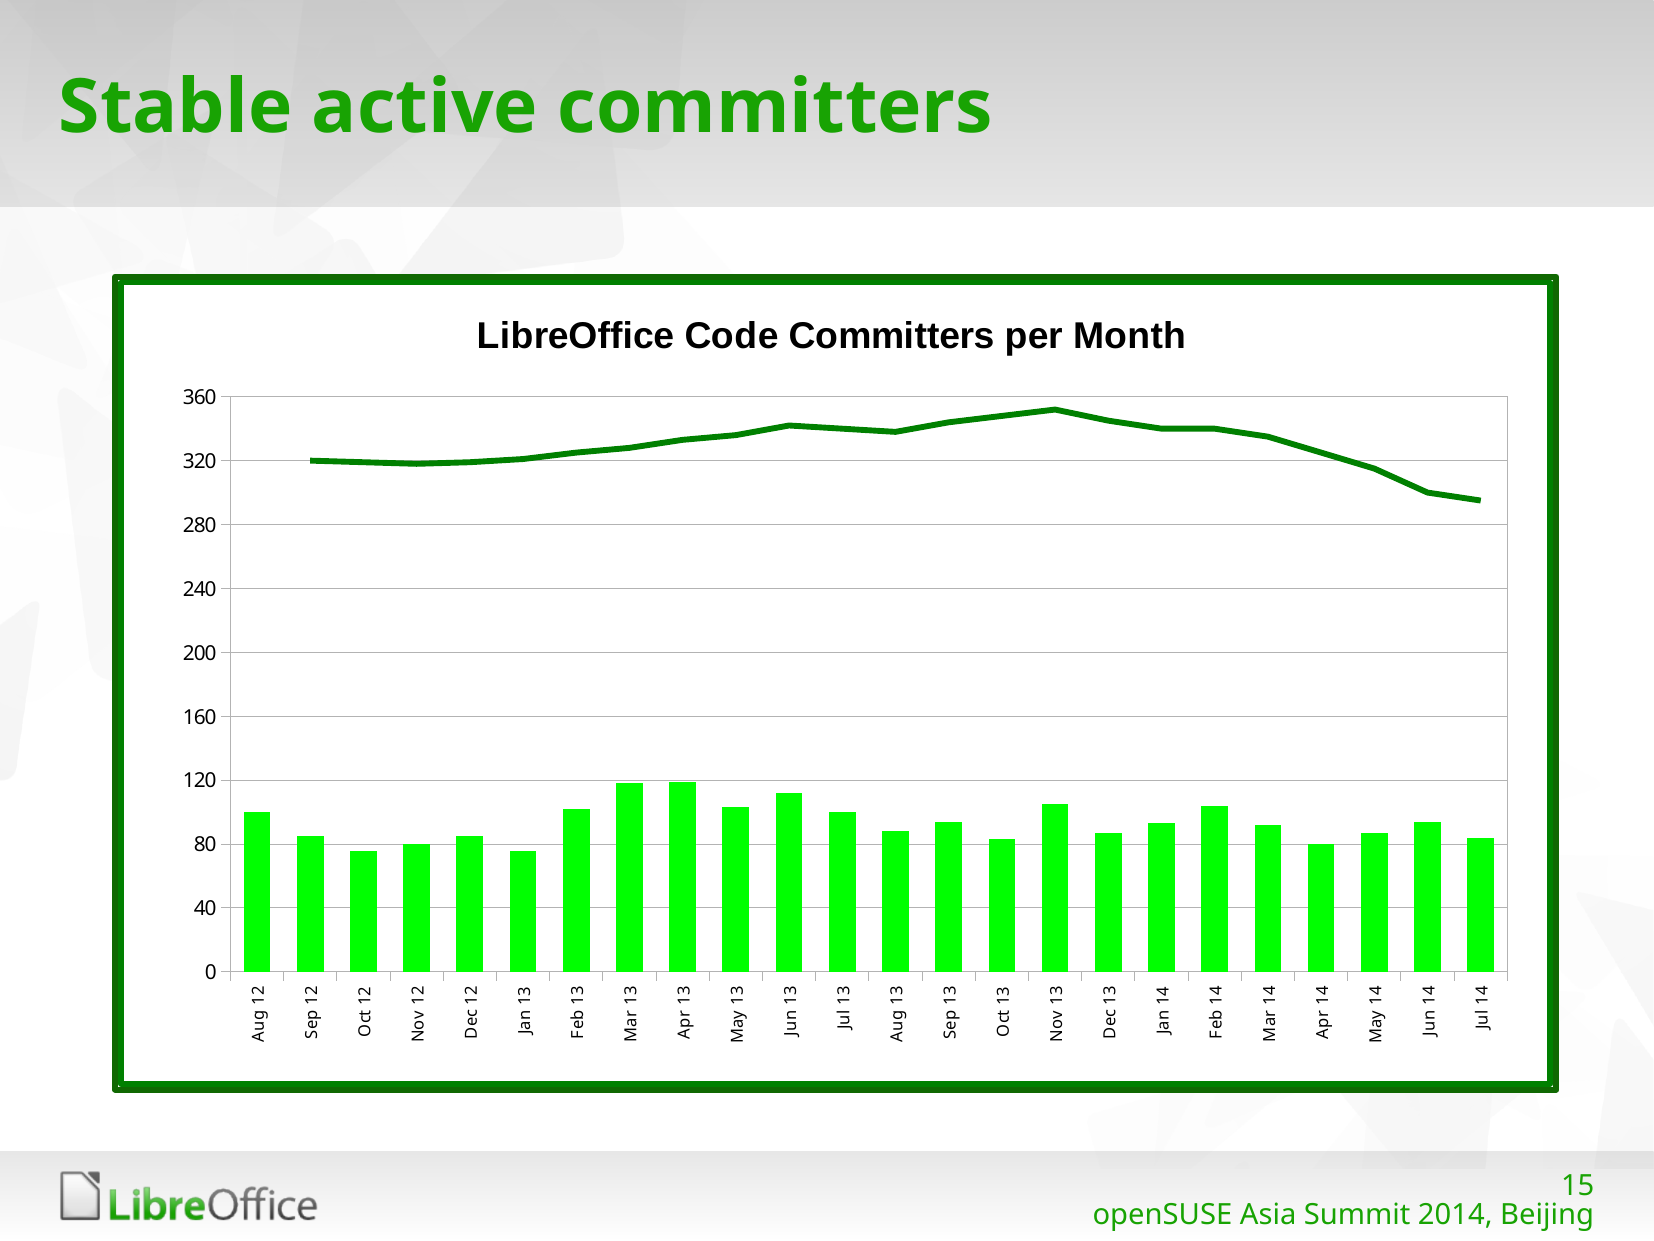

# Stable active committers
### Chart: LibreOffice Code Committers per Month
| Category | TOTAL | 12 Month Average |
|---|---|---|
| Aug 12 | 100.0 | None |
| Sep 12 | 85.0 | 320.0 |
| Oct 12 | 76.0 | 319.0 |
| Nov 12 | 80.0 | 318.0 |
| Dec 12 | 85.0 | 319.0 |
| Jan 13 | 76.0 | 321.0 |
| Feb 13 | 102.0 | 325.0 |
| Mar 13 | 118.0 | 328.0 |
| Apr 13 | 119.0 | 333.0 |
| May 13 | 103.0 | 336.0 |
| Jun 13 | 112.0 | 342.0 |
| Jul 13 | 100.0 | 340.0 |
| Aug 13 | 88.0 | 338.0 |
| Sep 13 | 94.0 | 344.0 |
| Oct 13 | 83.0 | 348.0 |
| Nov 13 | 105.0 | 352.0 |
| Dec 13 | 87.0 | 345.0 |
| Jan 14 | 93.0 | 340.0 |
| Feb 14 | 104.0 | 340.0 |
| Mar 14 | 92.0 | 335.0 |
| Apr 14 | 80.0 | 325.0 |
| May 14 | 87.0 | 315.0 |
| Jun 14 | 94.0 | 300.0 |
| Jul 14 | 84.0 | 295.0 |15
openSUSE Asia Summit 2014, Beijing